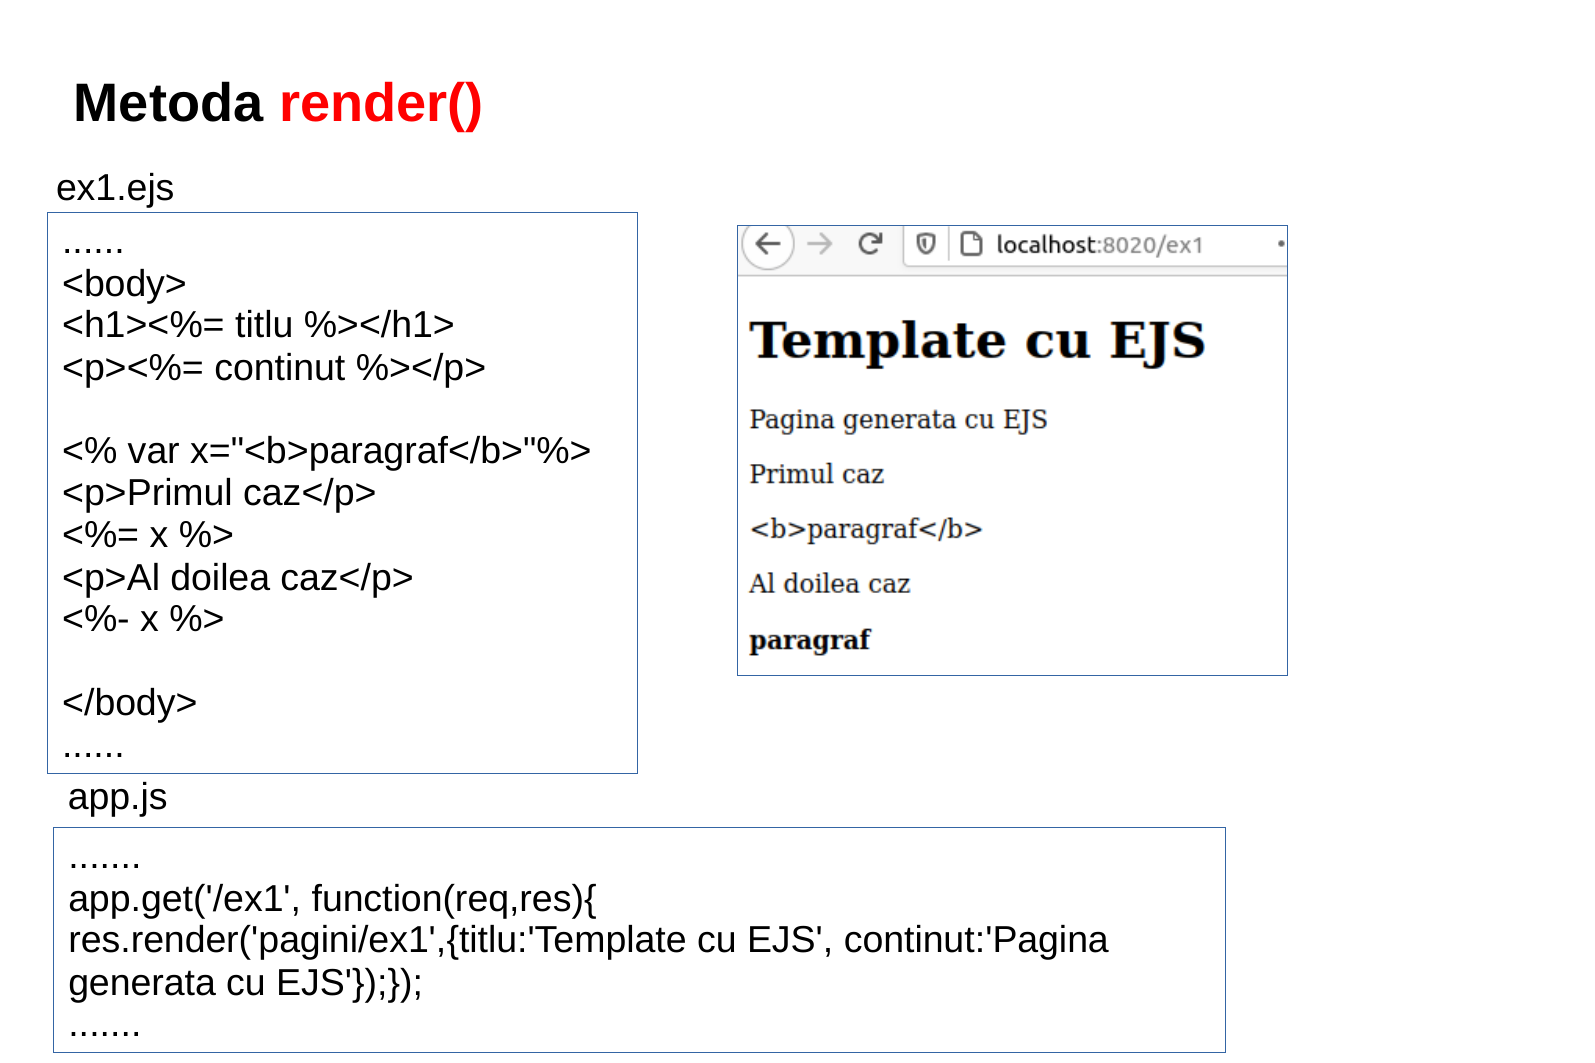

Metoda render()
ex1.ejs
......
<body>
<h1><%= titlu %></h1>
<p><%= continut %></p>
<% var x="<b>paragraf</b>"%>
<p>Primul caz</p>
<%= x %>
<p>Al doilea caz</p>
<%- x %>
</body>
......
app.js
.......
app.get('/ex1', function(req,res){
res.render('pagini/ex1',{titlu:'Template cu EJS', continut:'Pagina generata cu EJS'});});
.......